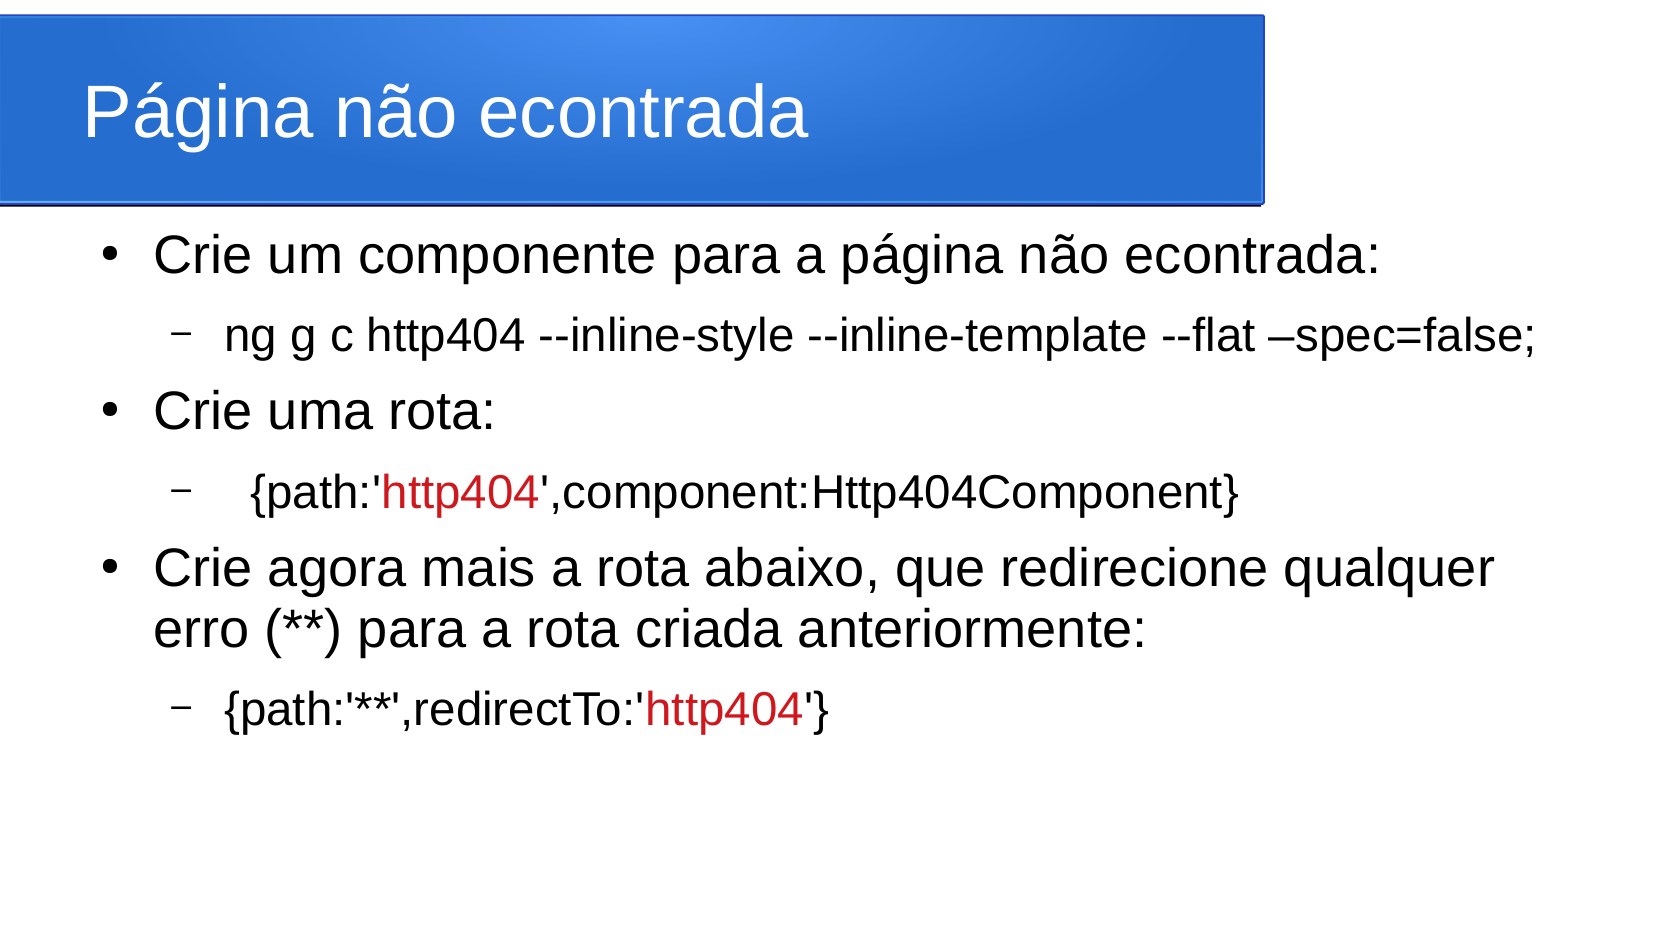

# Página não econtrada
Crie um componente para a página não econtrada:
ng g c http404 --inline-style --inline-template --flat –spec=false;
Crie uma rota:
 {path:'http404',component:Http404Component}
Crie agora mais a rota abaixo, que redirecione qualquer erro (**) para a rota criada anteriormente:
{path:'**',redirectTo:'http404'}